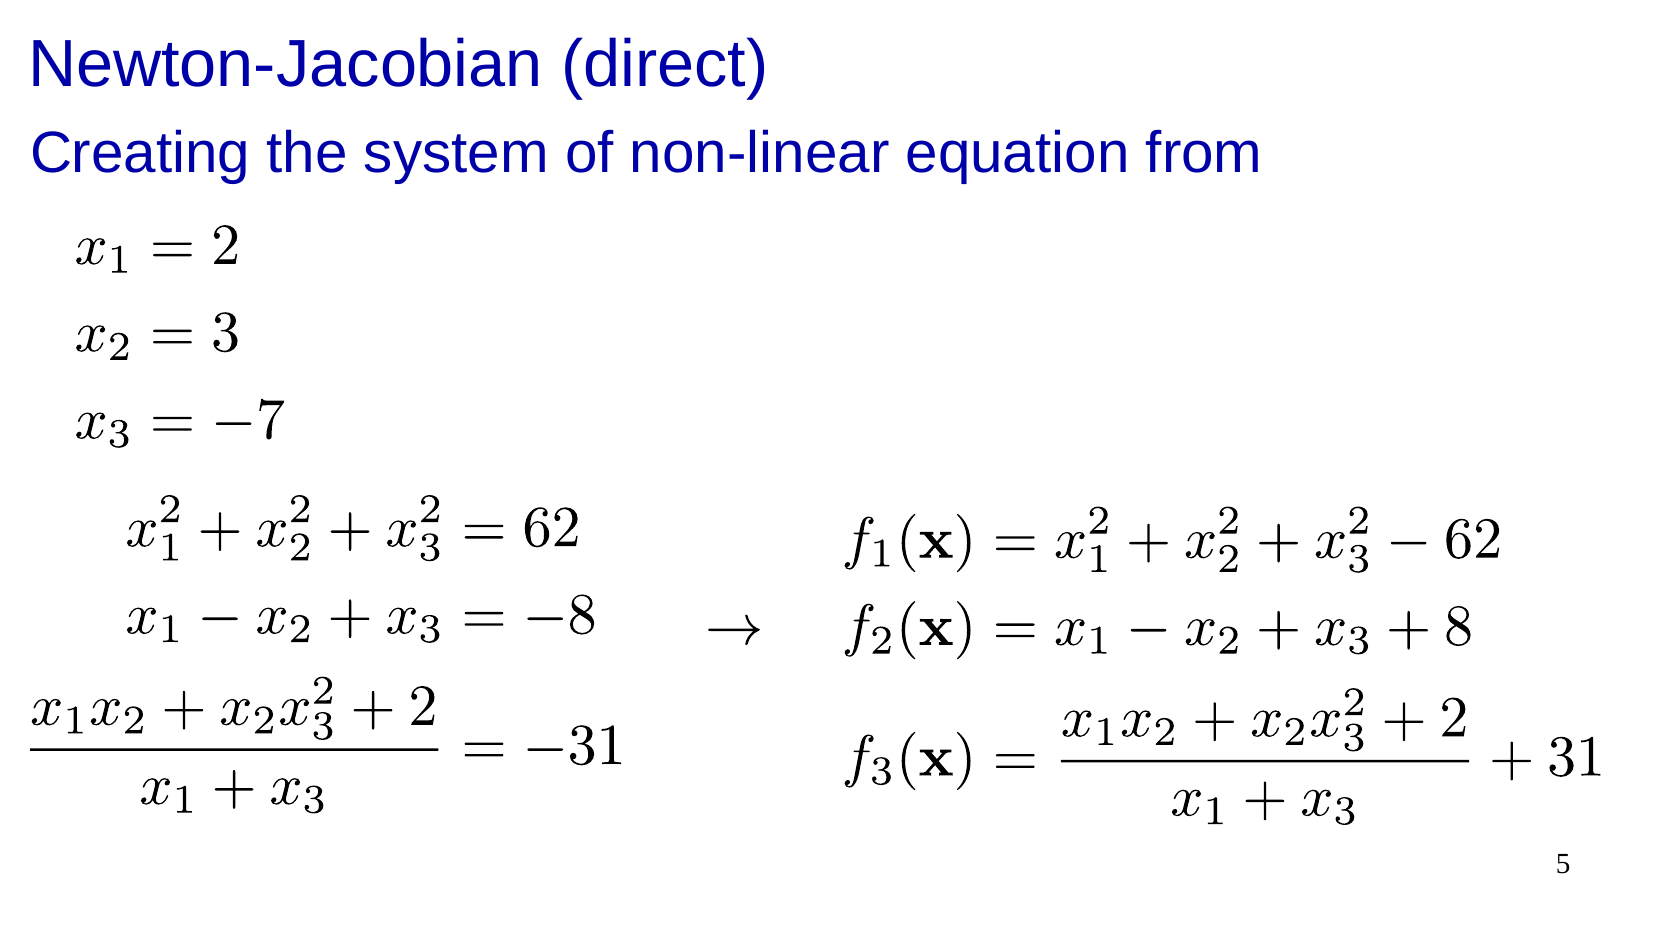

# Newton-Jacobian (direct)
Creating the system of non-linear equation from
5